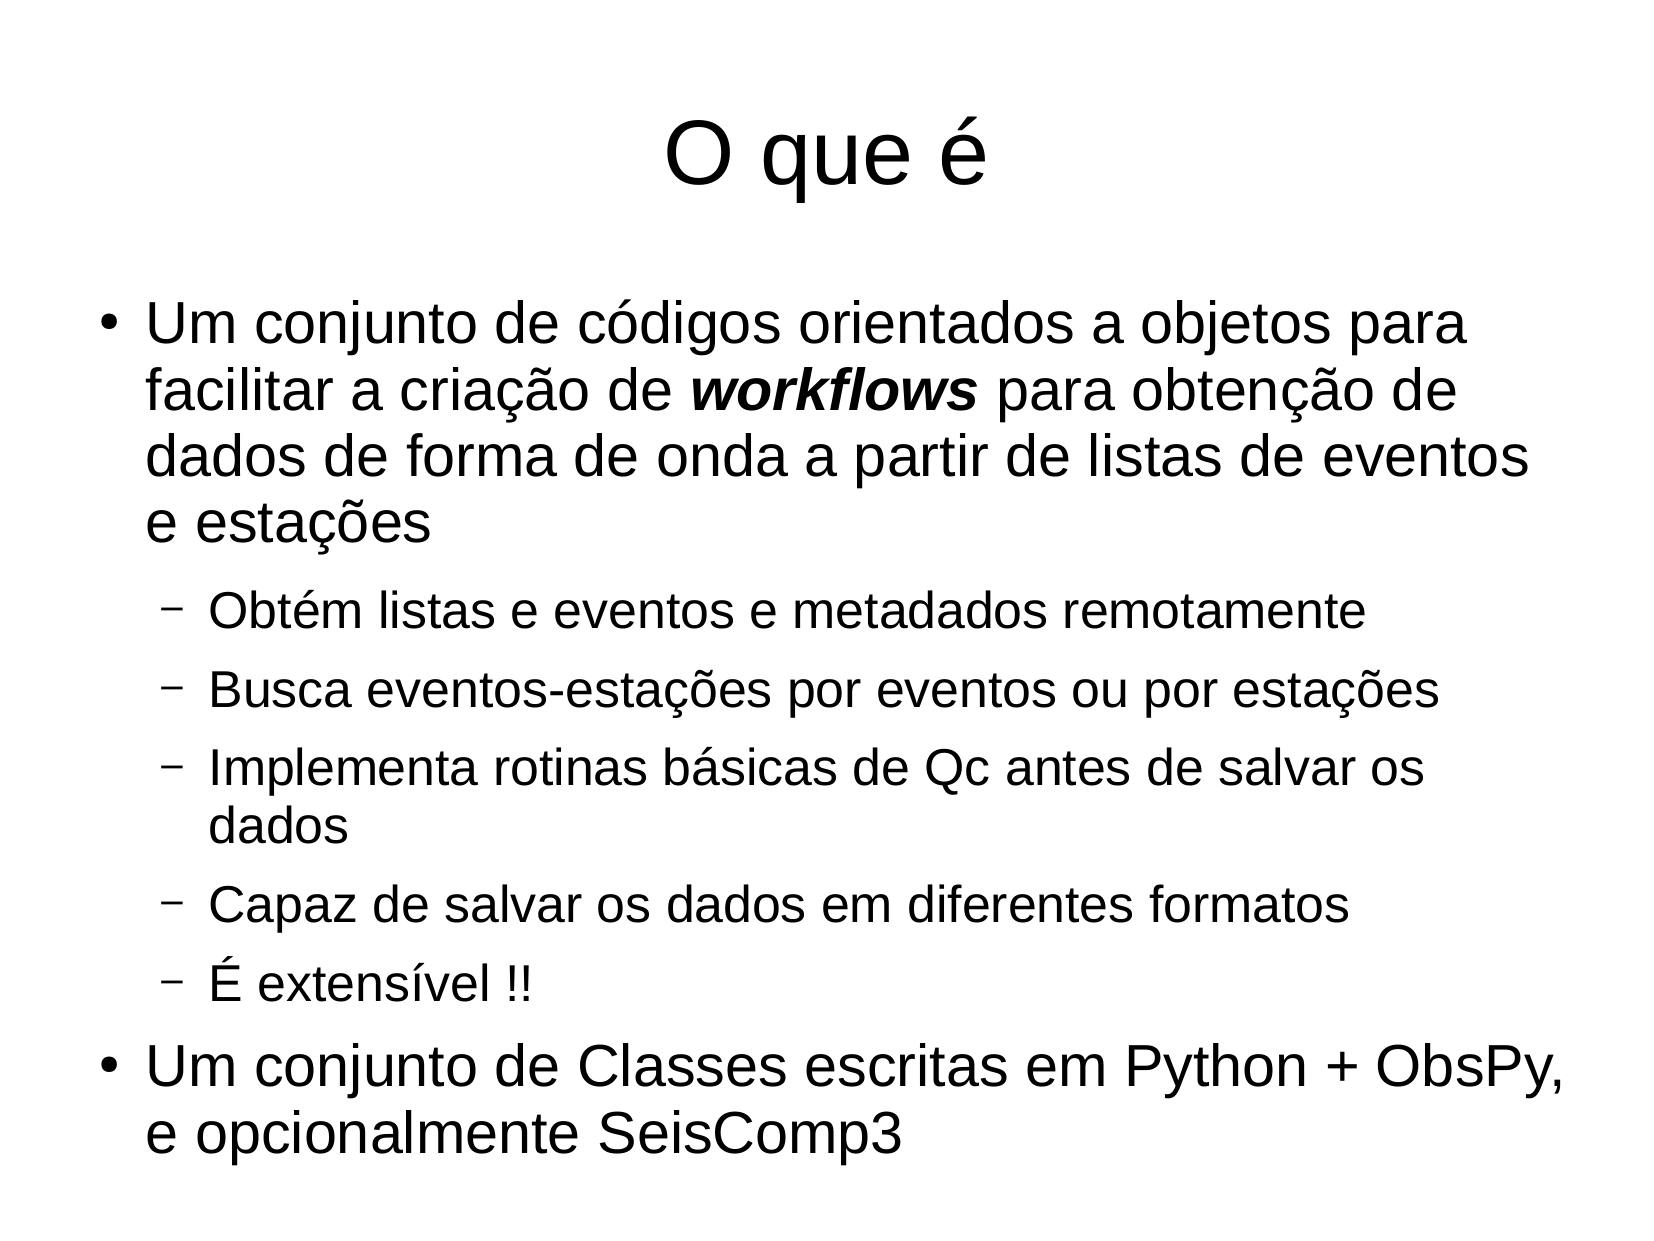

# O que é
Um conjunto de códigos orientados a objetos para facilitar a criação de workflows para obtenção de dados de forma de onda a partir de listas de eventos e estações
Obtém listas e eventos e metadados remotamente
Busca eventos-estações por eventos ou por estações
Implementa rotinas básicas de Qc antes de salvar os dados
Capaz de salvar os dados em diferentes formatos
É extensível !!
Um conjunto de Classes escritas em Python + ObsPy, e opcionalmente SeisComp3